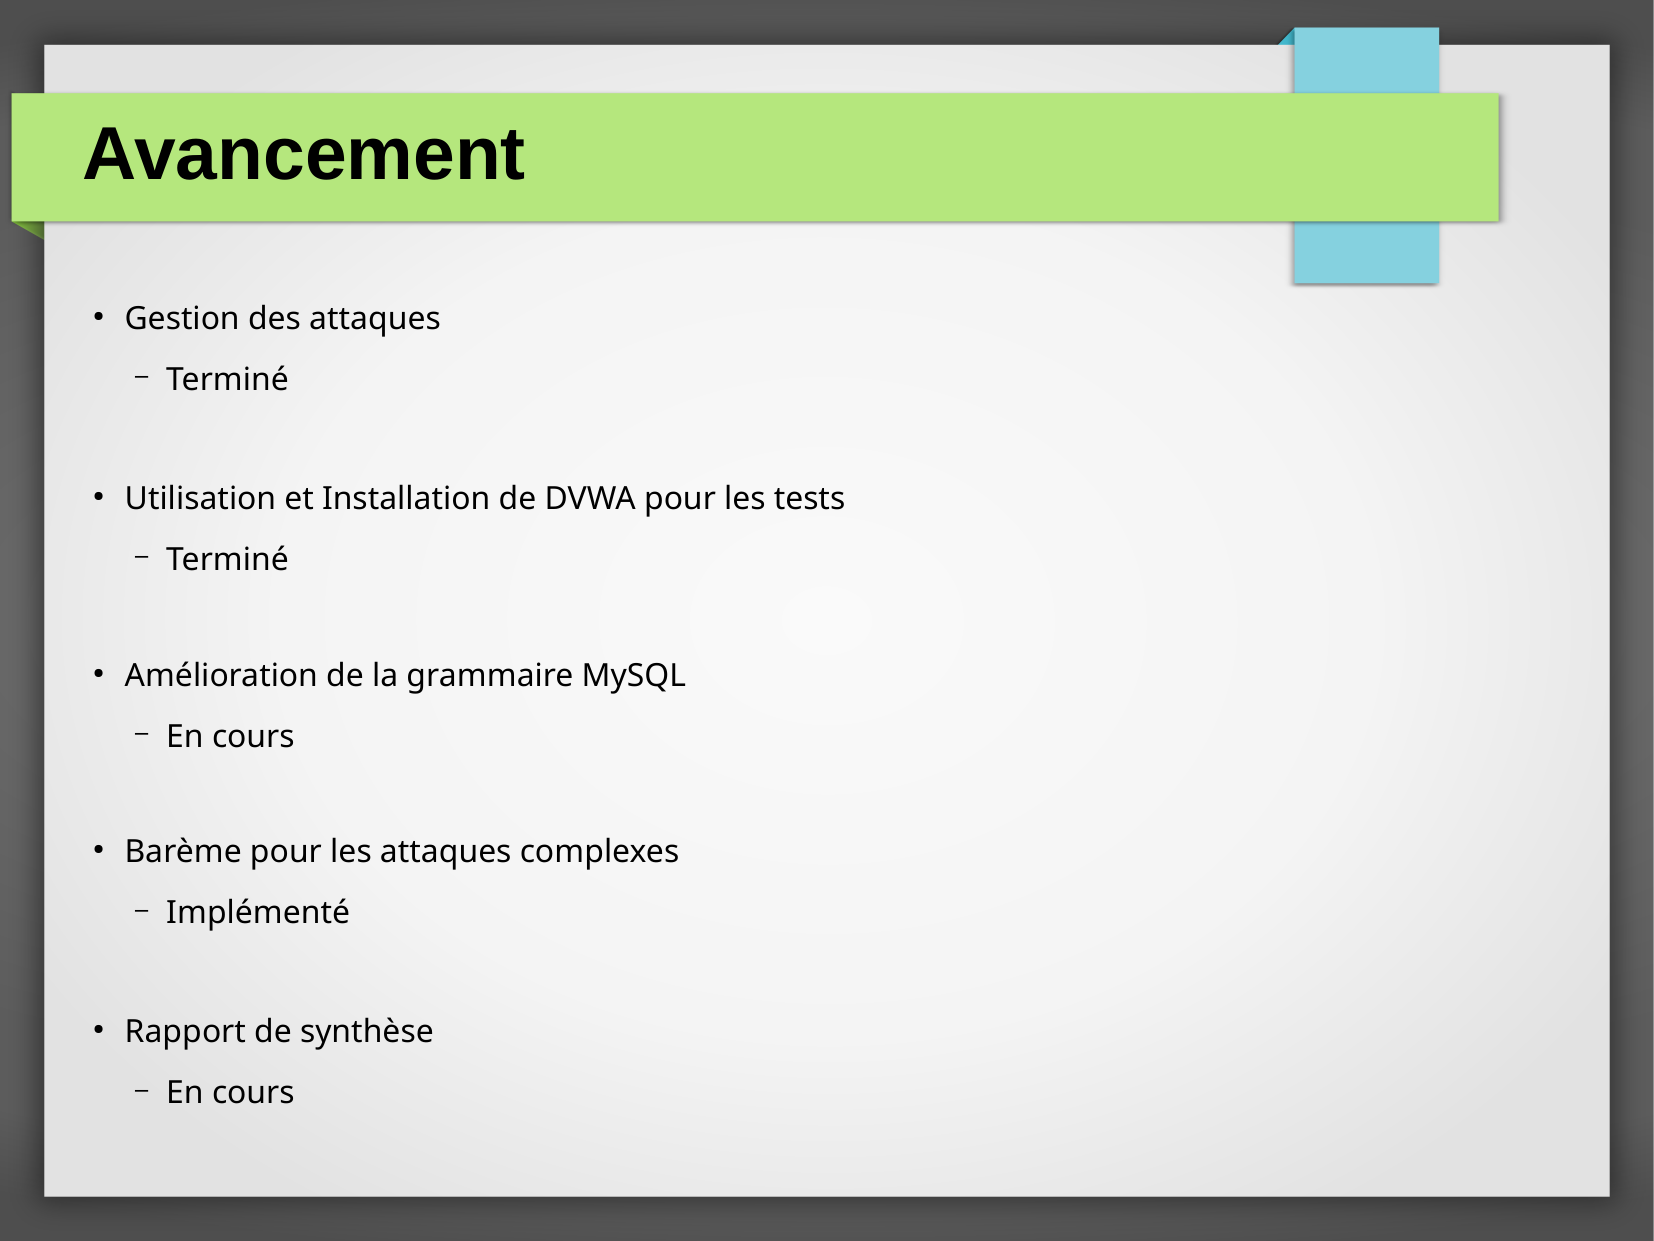

# Avancement
Gestion des attaques
Terminé
Utilisation et Installation de DVWA pour les tests
Terminé
Amélioration de la grammaire MySQL
En cours
Barème pour les attaques complexes
Implémenté
Rapport de synthèse
En cours